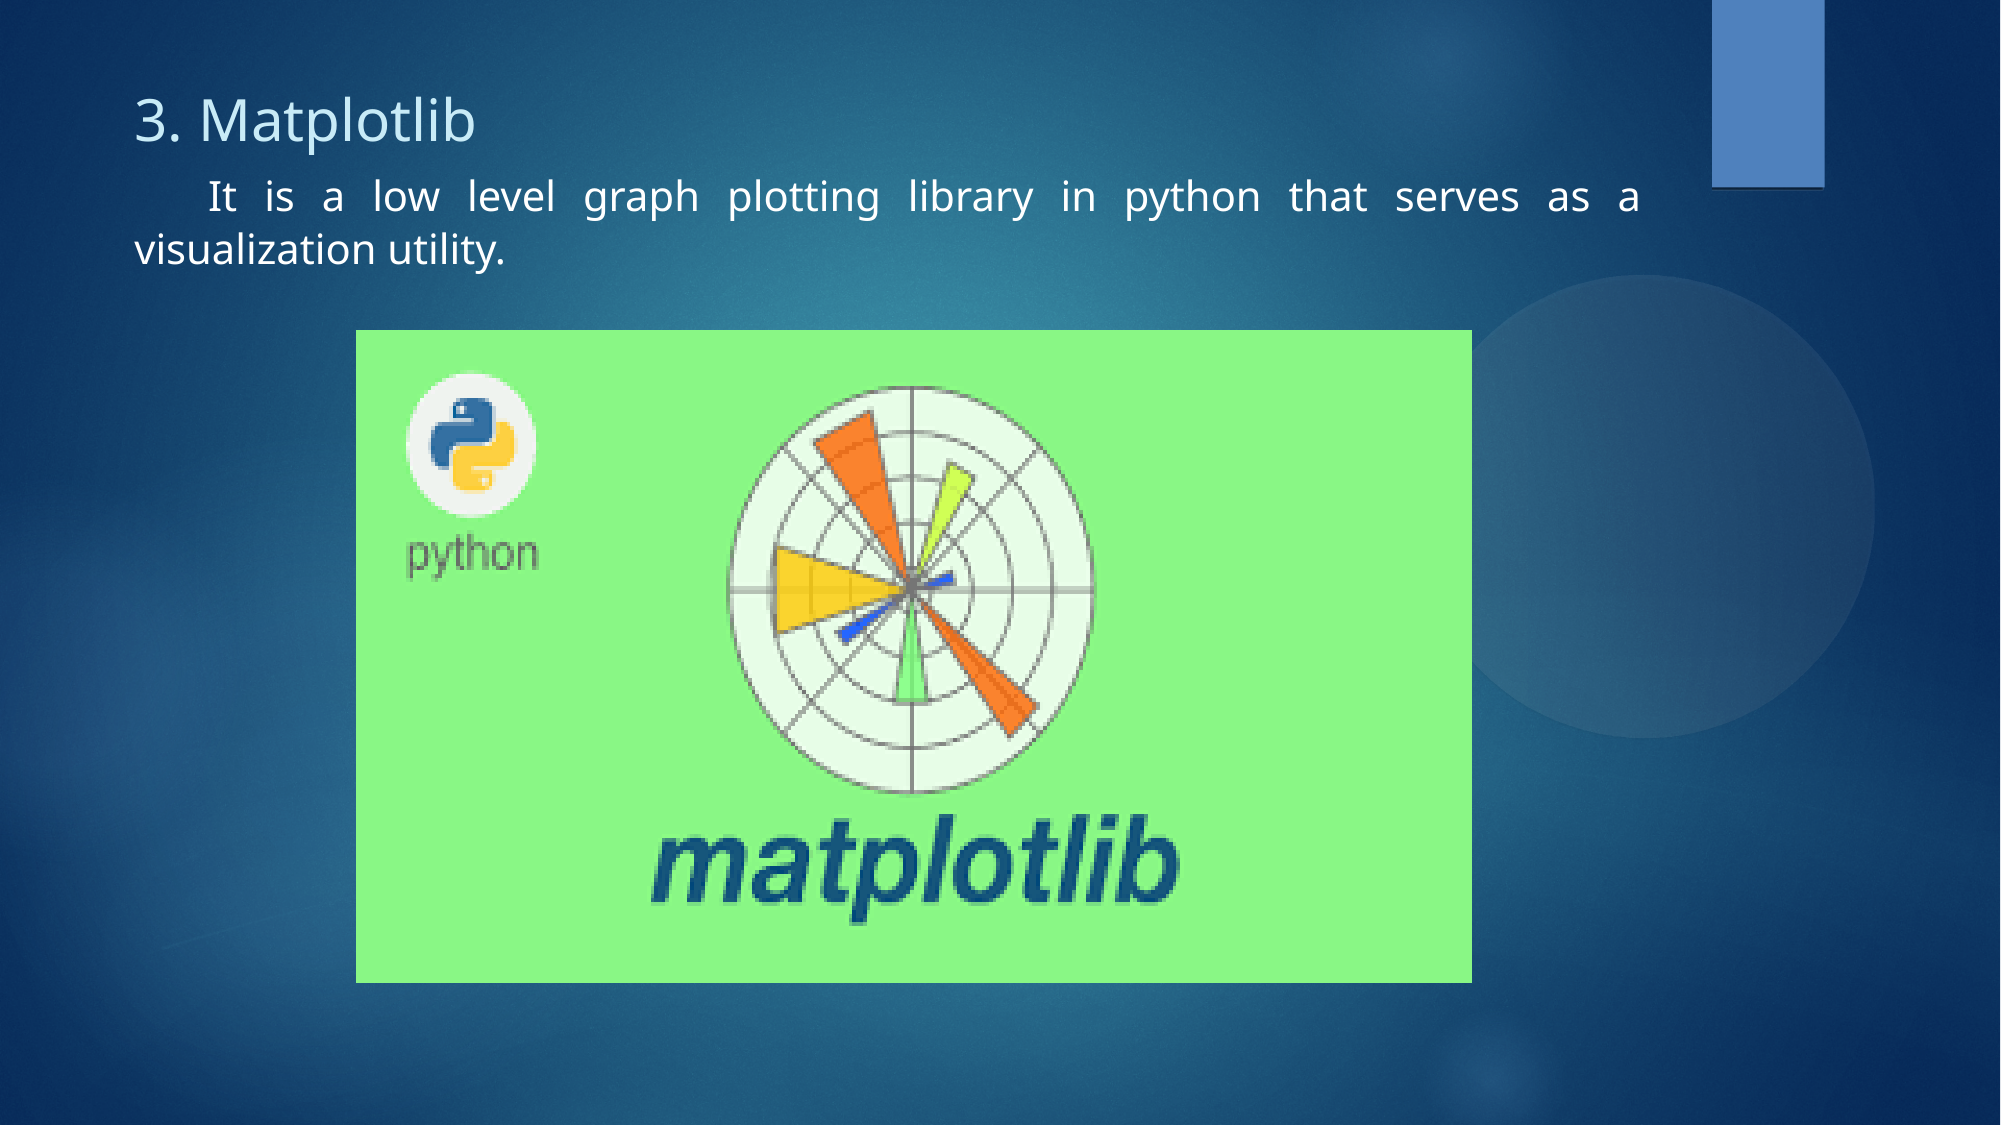

3. Matplotlib
	It is a low level graph plotting library in python that serves as a 	visualization utility.